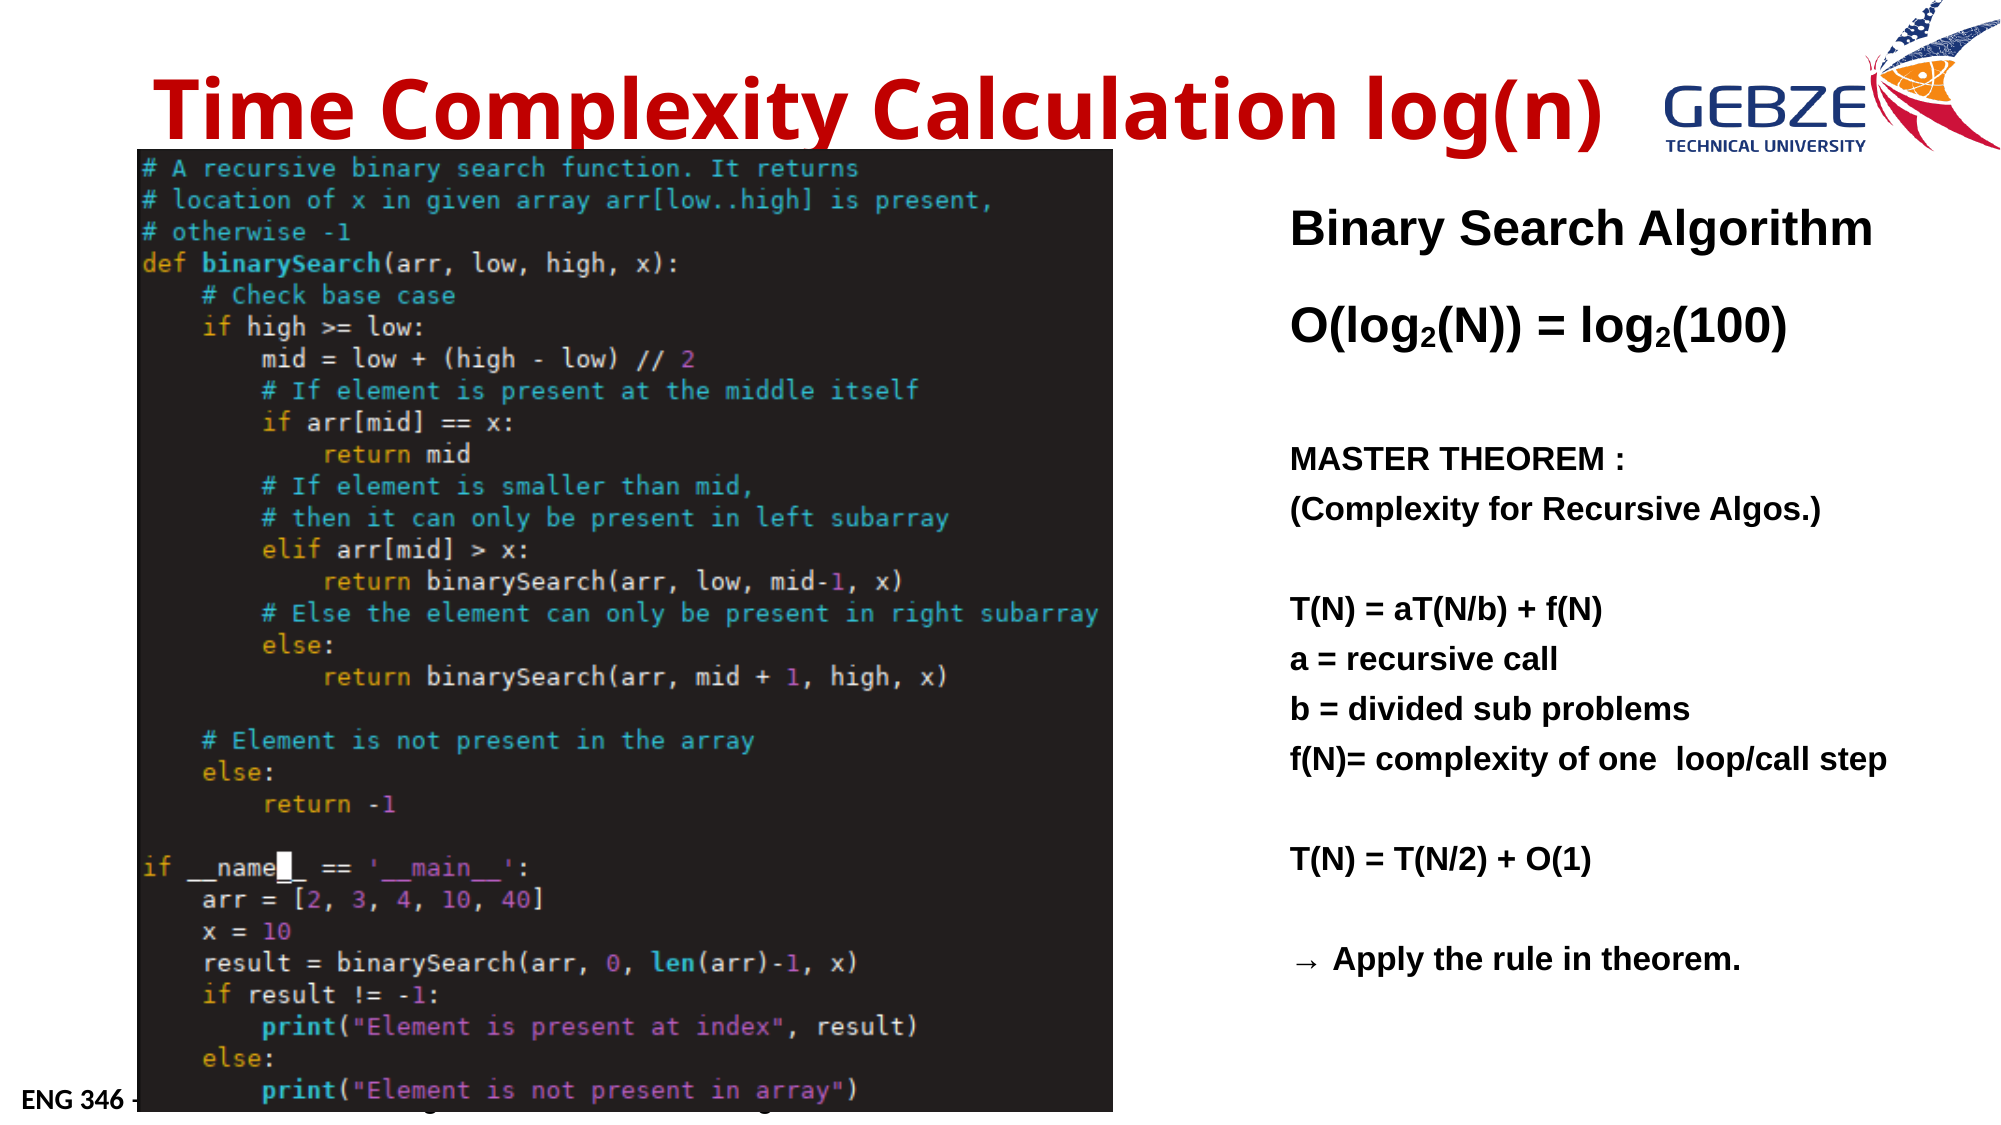

# Time Complexity Calculation log(n)
Binary Search Algorithm
O(log2(N)) = log2(100)
MASTER THEOREM :
(Complexity for Recursive Algos.)
T(N) = aT(N/b) + f(N)
a = recursive call
b = divided sub problems
f(N)= complexity of one loop/call step
T(N) = T(N/2) + O(1)
→ Apply the rule in theorem.